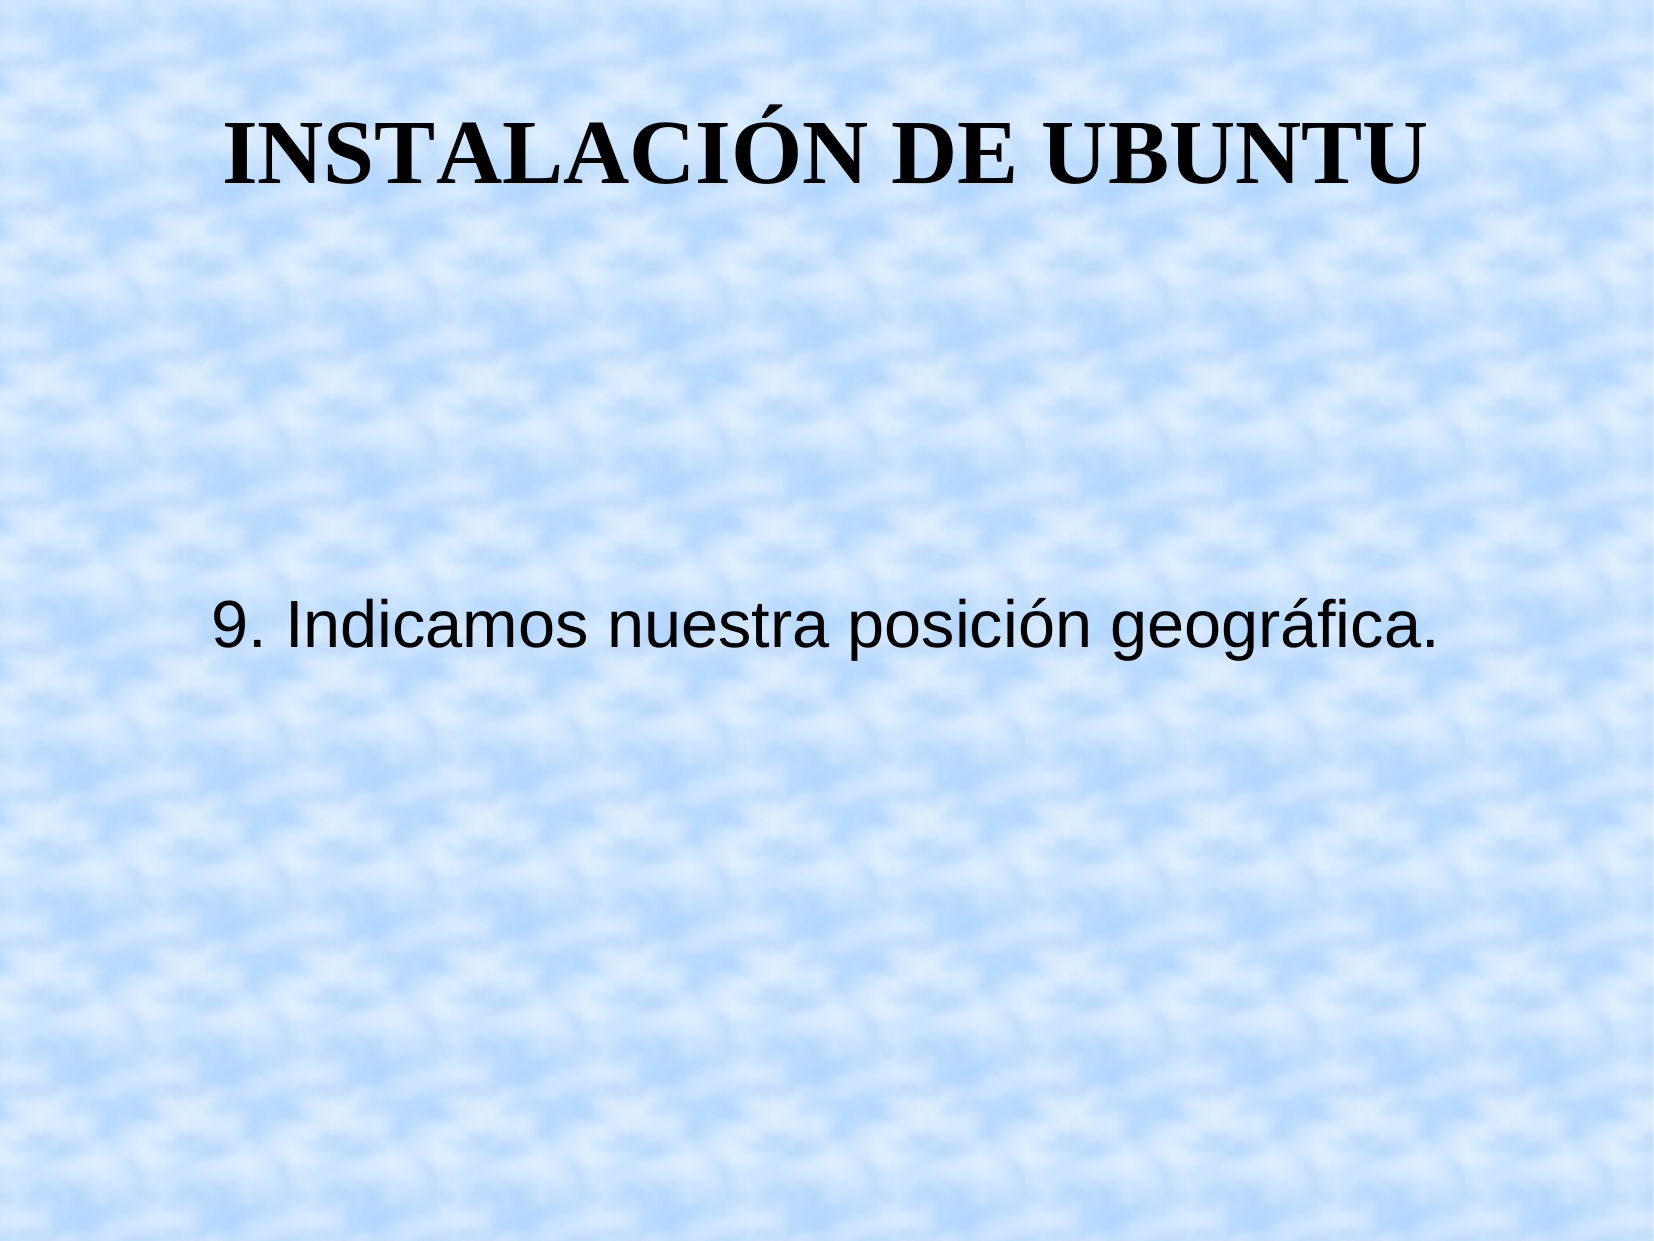

# INSTALACIÓN DE UBUNTU
9. Indicamos nuestra posición geográfica.